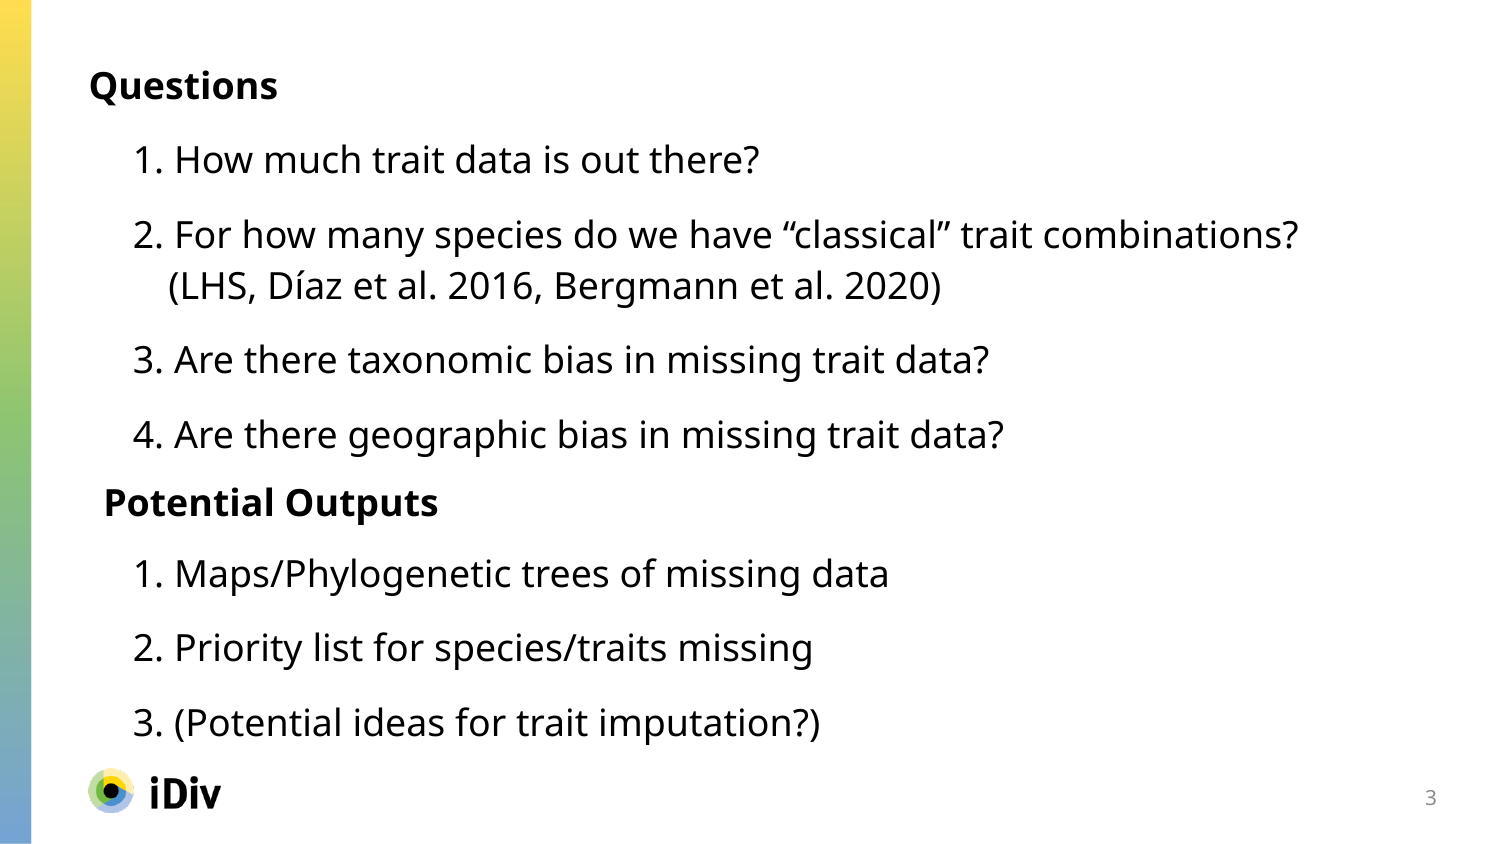

# Questions
How much trait data is out there?
For how many species do we have “classical” trait combinations? (LHS, Díaz et al. 2016, Bergmann et al. 2020)
Are there taxonomic bias in missing trait data?
Are there geographic bias in missing trait data?
Potential Outputs
Maps/Phylogenetic trees of missing data
Priority list for species/traits missing
(Potential ideas for trait imputation?)